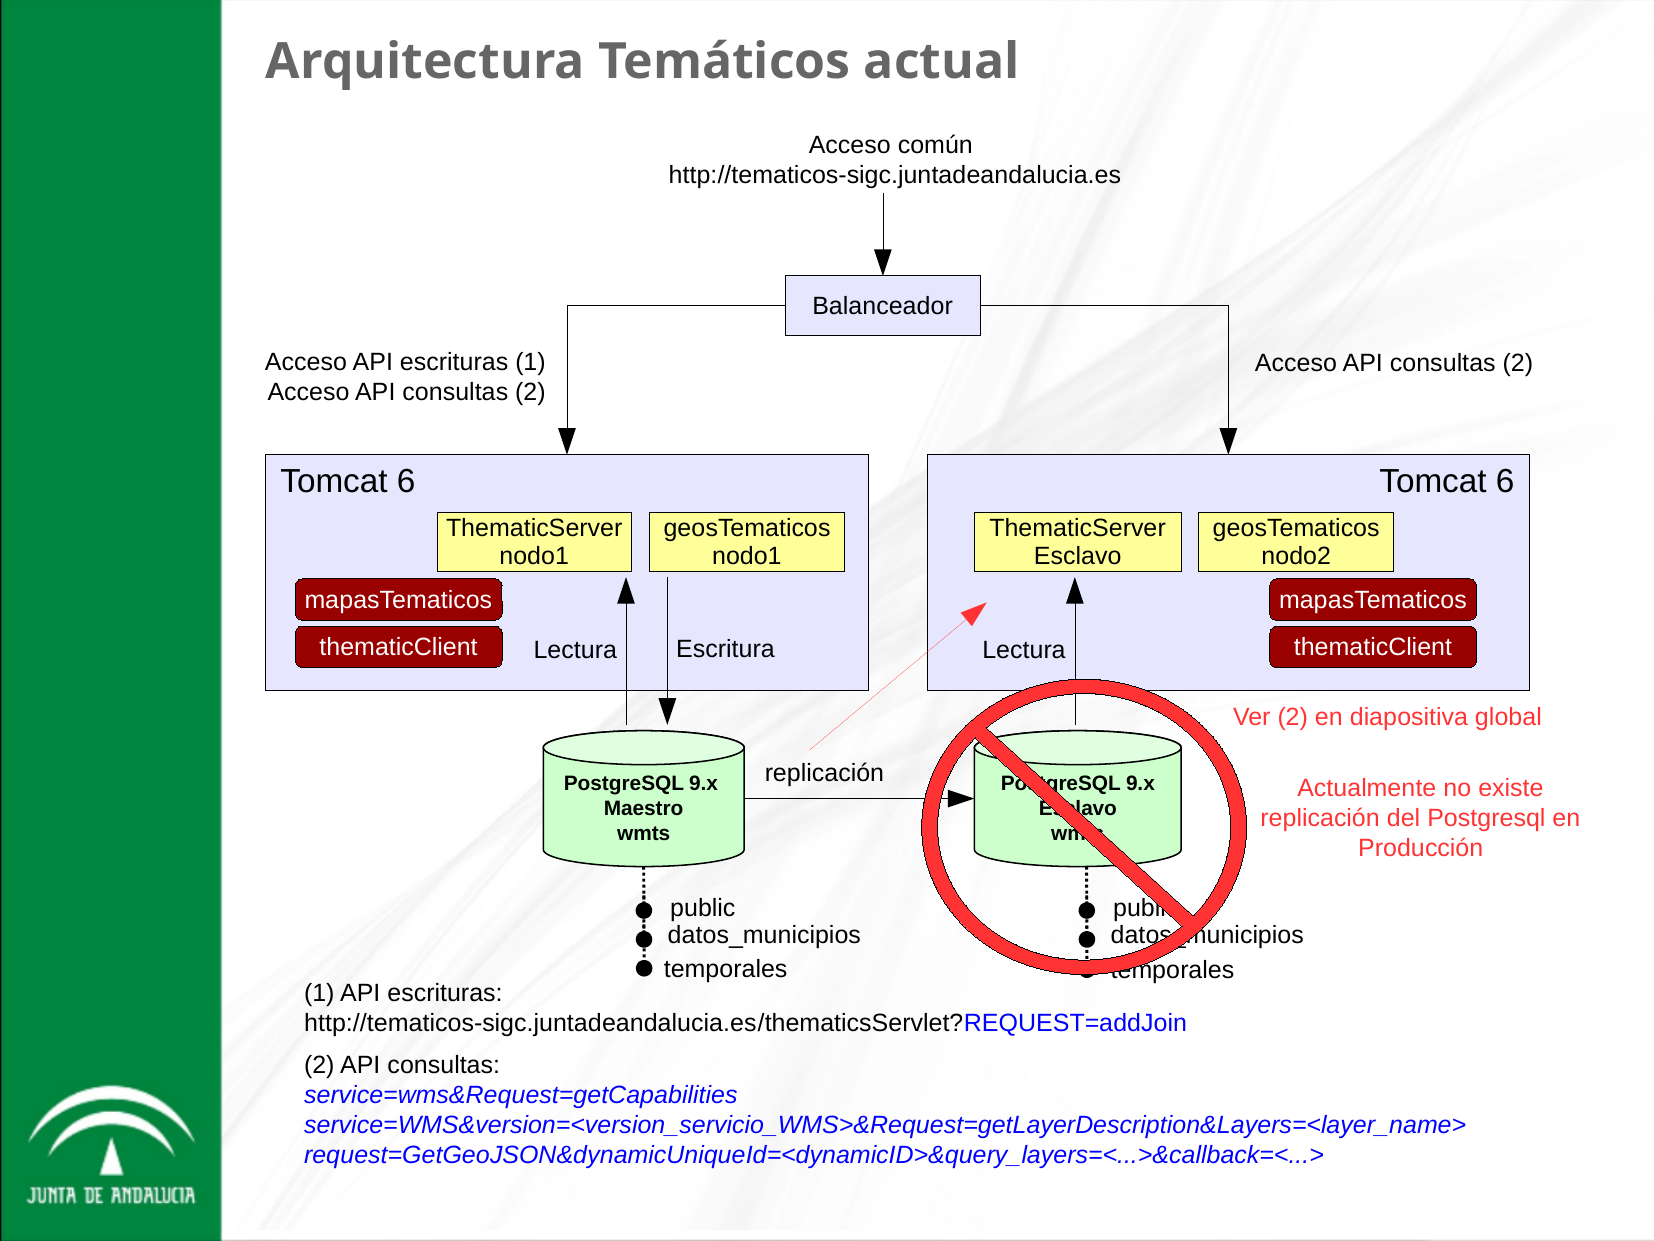

# Arquitectura Temáticos actual
Acceso común
http://tematicos-sigc.juntadeandalucia.es
Balanceador
Acceso API escrituras (1)
Acceso API consultas (2)
Acceso API consultas (2)
Tomcat 6
Tomcat 6
ThematicServer
nodo1
ThematicServer
Esclavo
geosTematicos
nodo1
geosTematicos
nodo2
mapasTematicos
mapasTematicos
Escritura
thematicClient
thematicClient
Lectura
Lectura
Ver (2) en diapositiva global
PostgreSQL 9.x
Maestro
wmts
PostgreSQL 9.x
Esclavo
wmts
replicación
Actualmente no existe replicación del Postgresql en Producción
public
public
datos_municipios
datos_municipios
temporales
temporales
(1) API escrituras:
http://tematicos-sigc.juntadeandalucia.es/thematicsServlet?REQUEST=addJoin
(2) API consultas:
service=wms&Request=getCapabilities
service=WMS&version=<version_servicio_WMS>&Request=getLayerDescription&Layers=<layer_name>
request=GetGeoJSON&dynamicUniqueId=<dynamicID>&query_layers=<...>&callback=<...>